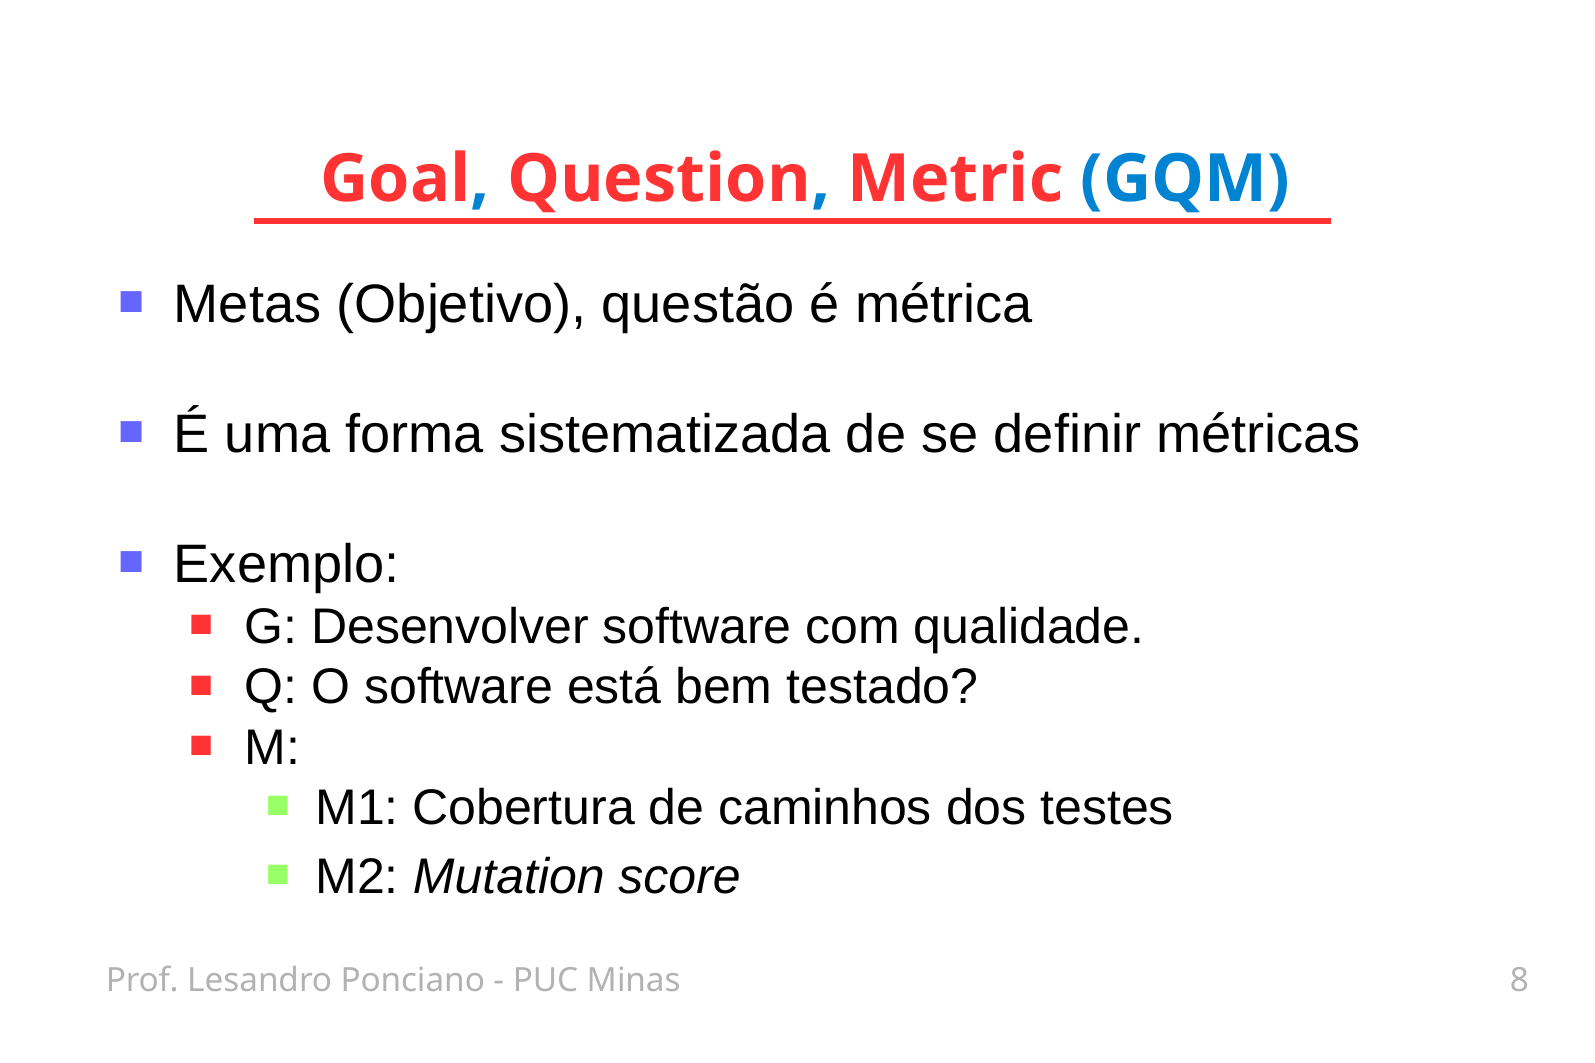

# Goal, Question, Metric (GQM)
Metas (Objetivo), questão é métrica
É uma forma sistematizada de se definir métricas
Exemplo:
G: Desenvolver software com qualidade.
Q: O software está bem testado?
M:
M1: Cobertura de caminhos dos testes
M2: Mutation score
Prof. Lesandro Ponciano - PUC Minas
8